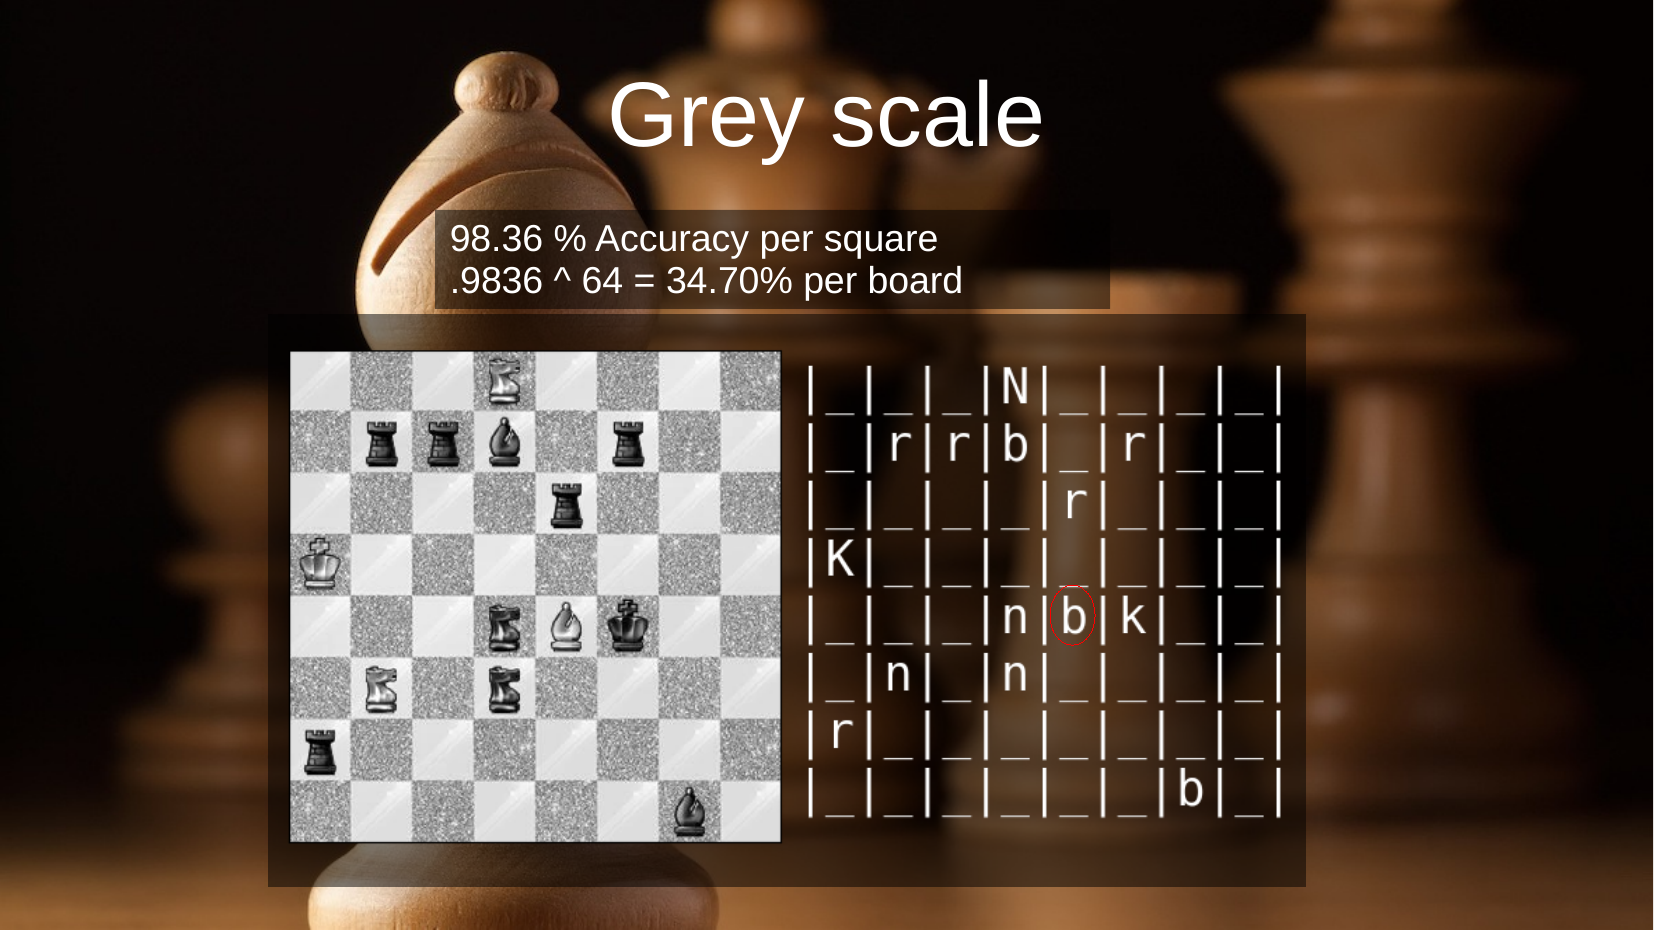

# Grey scale
98.36 % Accuracy per square
.9836 ^ 64 = 34.70% per board